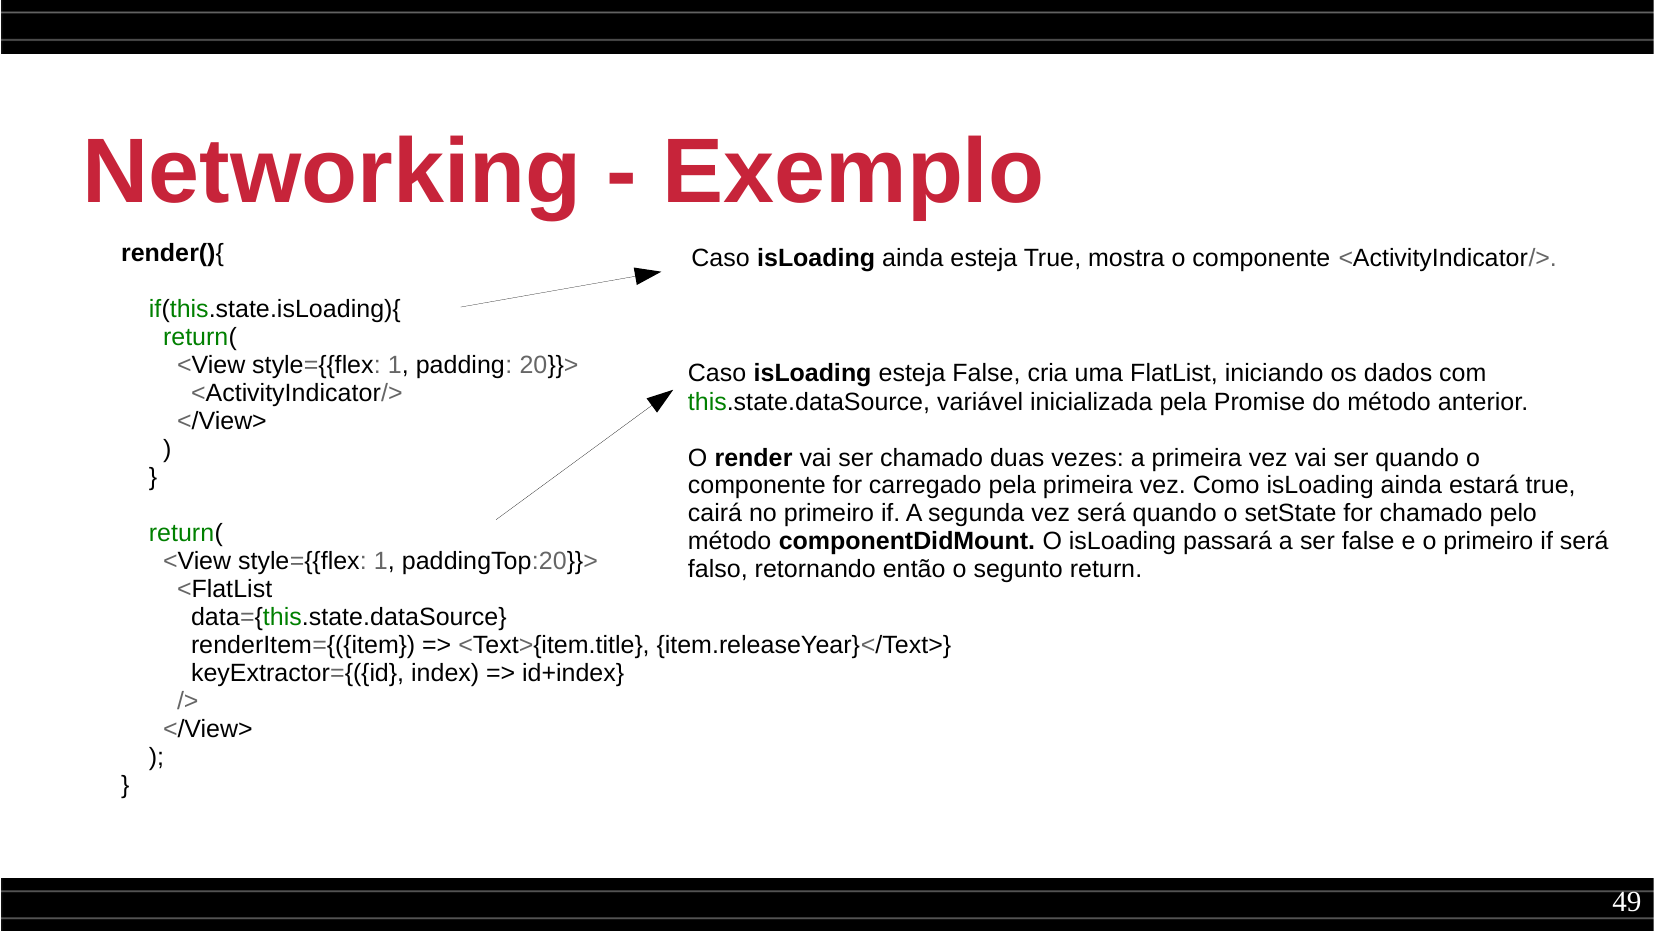

# Networking - Exemplo
render(){
 if(this.state.isLoading){
 return(
 <View style={{flex: 1, padding: 20}}>
 <ActivityIndicator/>
 </View>
 )
 }
 return(
 <View style={{flex: 1, paddingTop:20}}>
 <FlatList
 data={this.state.dataSource}
 renderItem={({item}) => <Text>{item.title}, {item.releaseYear}</Text>}
 keyExtractor={({id}, index) => id+index}
 />
 </View>
 );
}
Caso isLoading ainda esteja True, mostra o componente <ActivityIndicator/>.
Caso isLoading esteja False, cria uma FlatList, iniciando os dados com
this.state.dataSource, variável inicializada pela Promise do método anterior.
O render vai ser chamado duas vezes: a primeira vez vai ser quando o
componente for carregado pela primeira vez. Como isLoading ainda estará true,
cairá no primeiro if. A segunda vez será quando o setState for chamado pelo
método componentDidMount. O isLoading passará a ser false e o primeiro if será
falso, retornando então o segunto return.